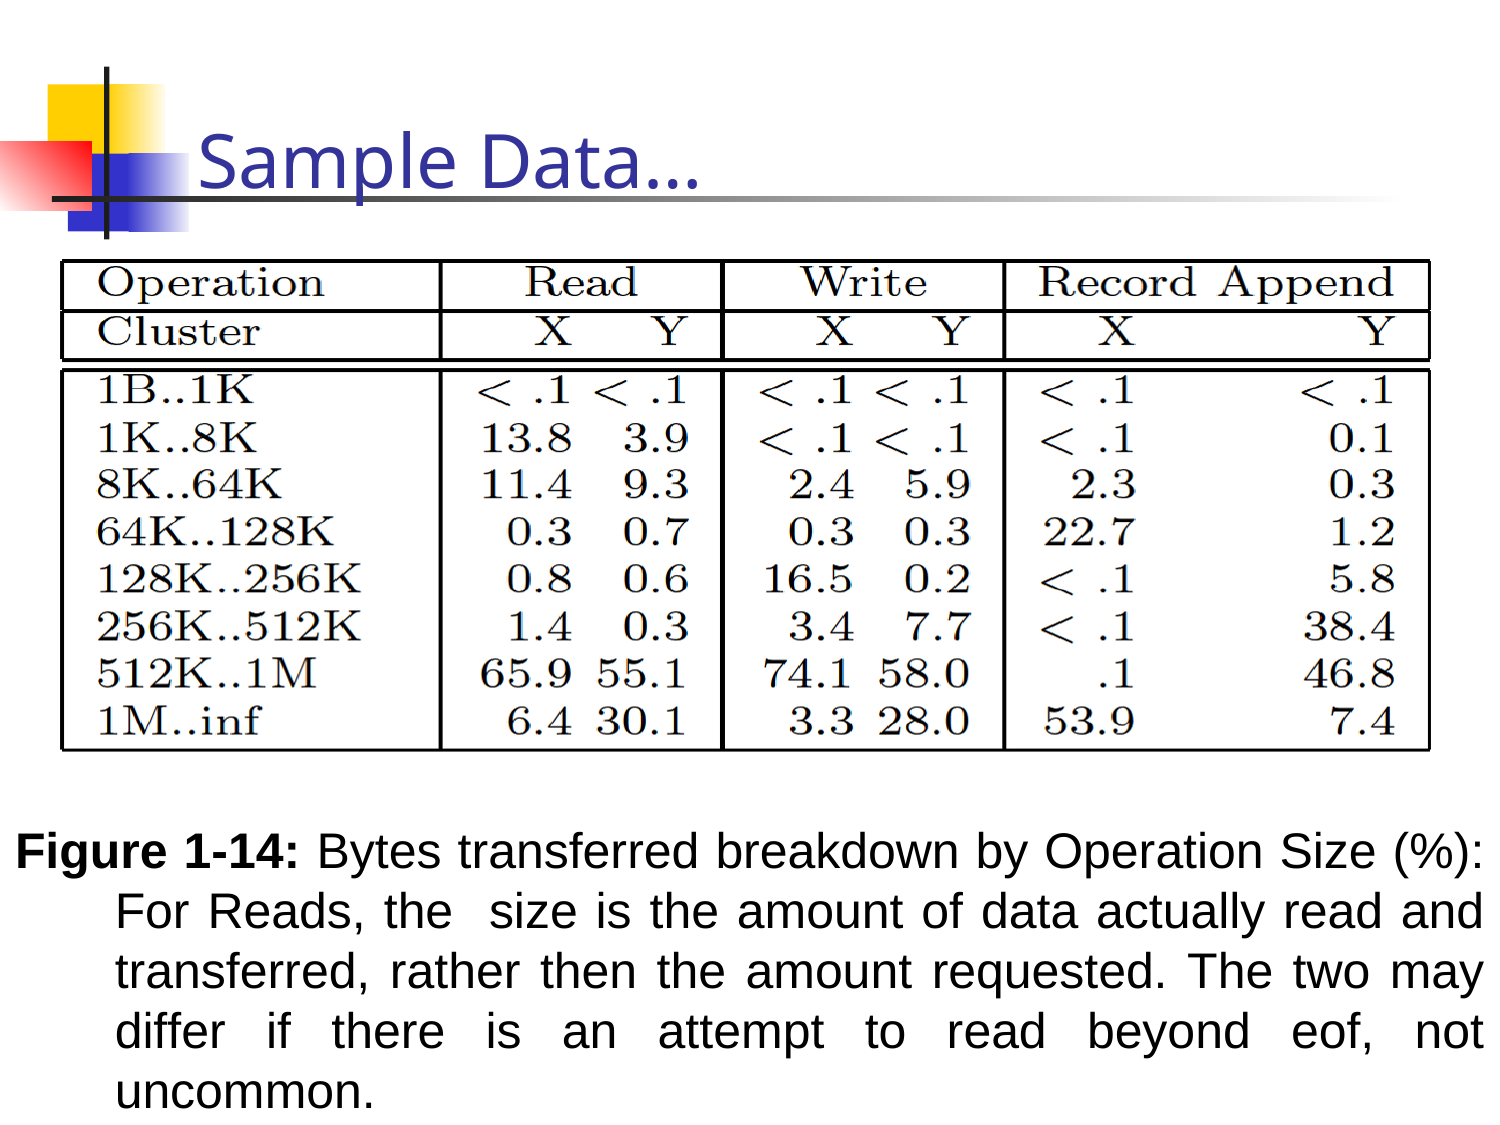

Sample Data…
Figure 1-14: Bytes transferred breakdown by Operation Size (%): For Reads, the size is the amount of data actually read and transferred, rather then the amount requested. The two may differ if there is an attempt to read beyond eof, not uncommon.